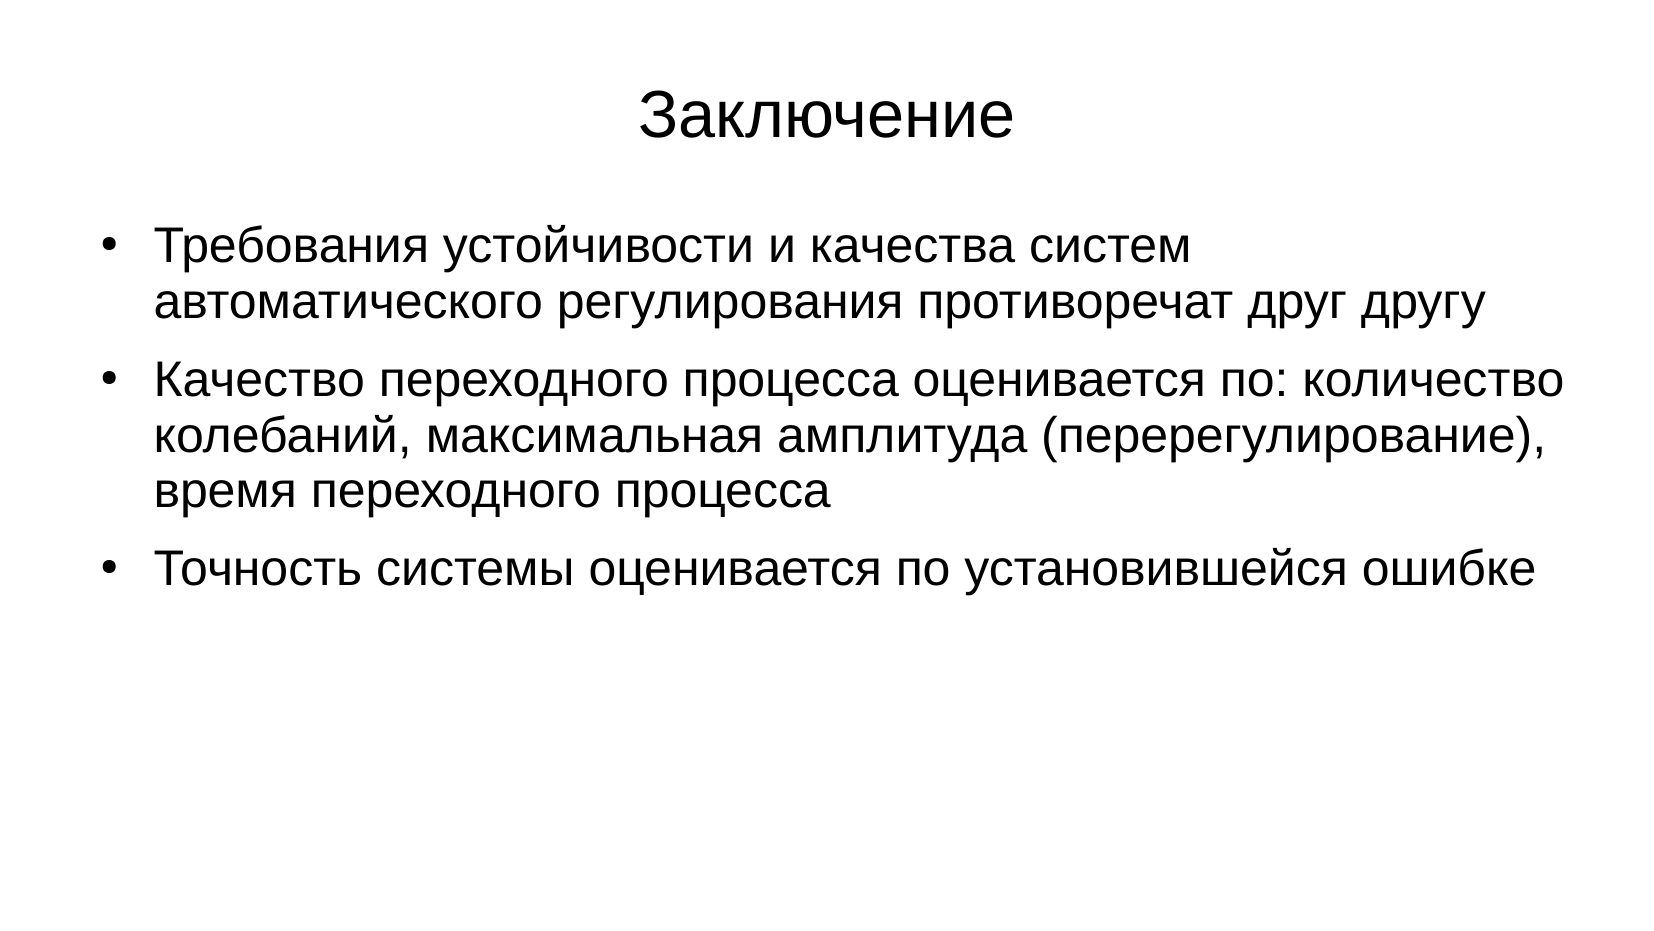

# Заключение
Требования устойчивости и качества систем автоматического регулирования противоречат друг другу
Качество переходного процесса оценивается по: количество колебаний, максимальная амплитуда (перерегулирование), время переходного процесса
Точность системы оценивается по установившейся ошибке